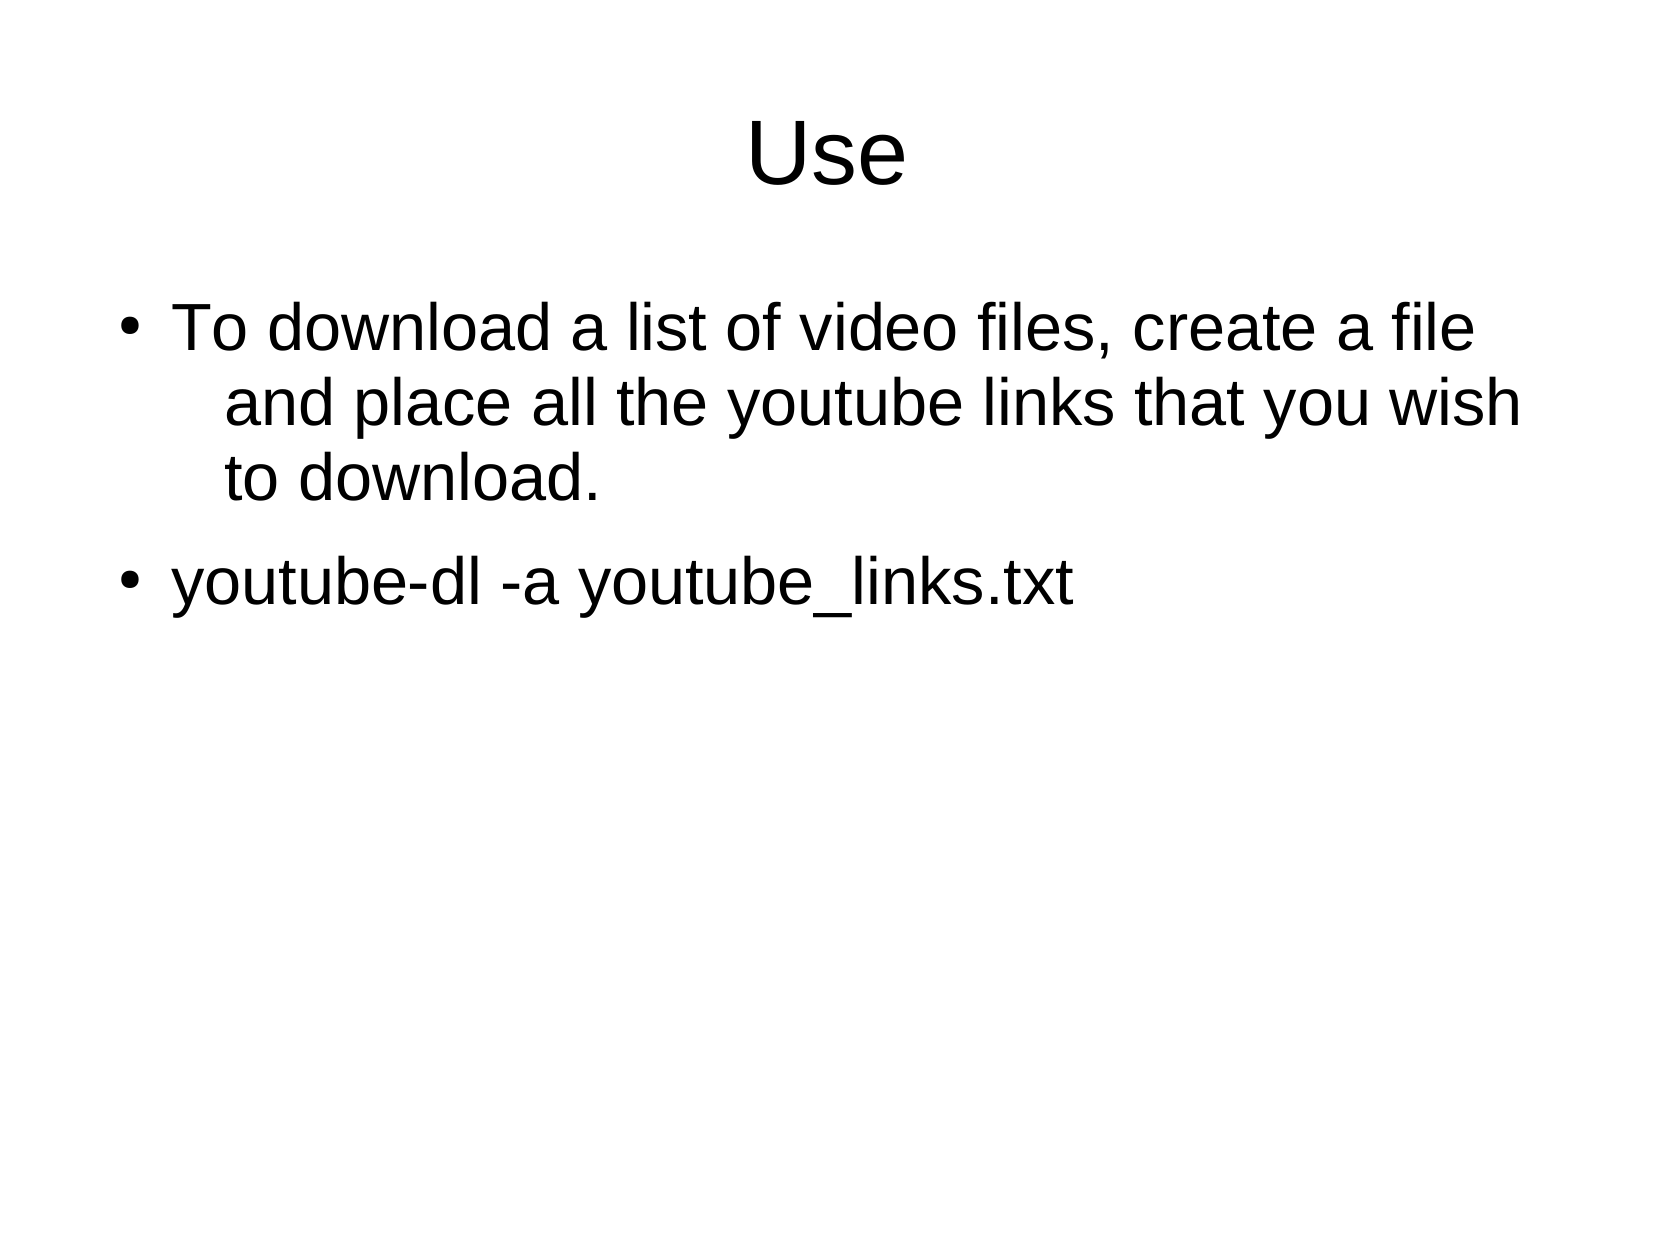

# Use
To download a list of video files, create a file and place all the youtube links that you wish to download.
youtube-dl -a youtube_links.txt